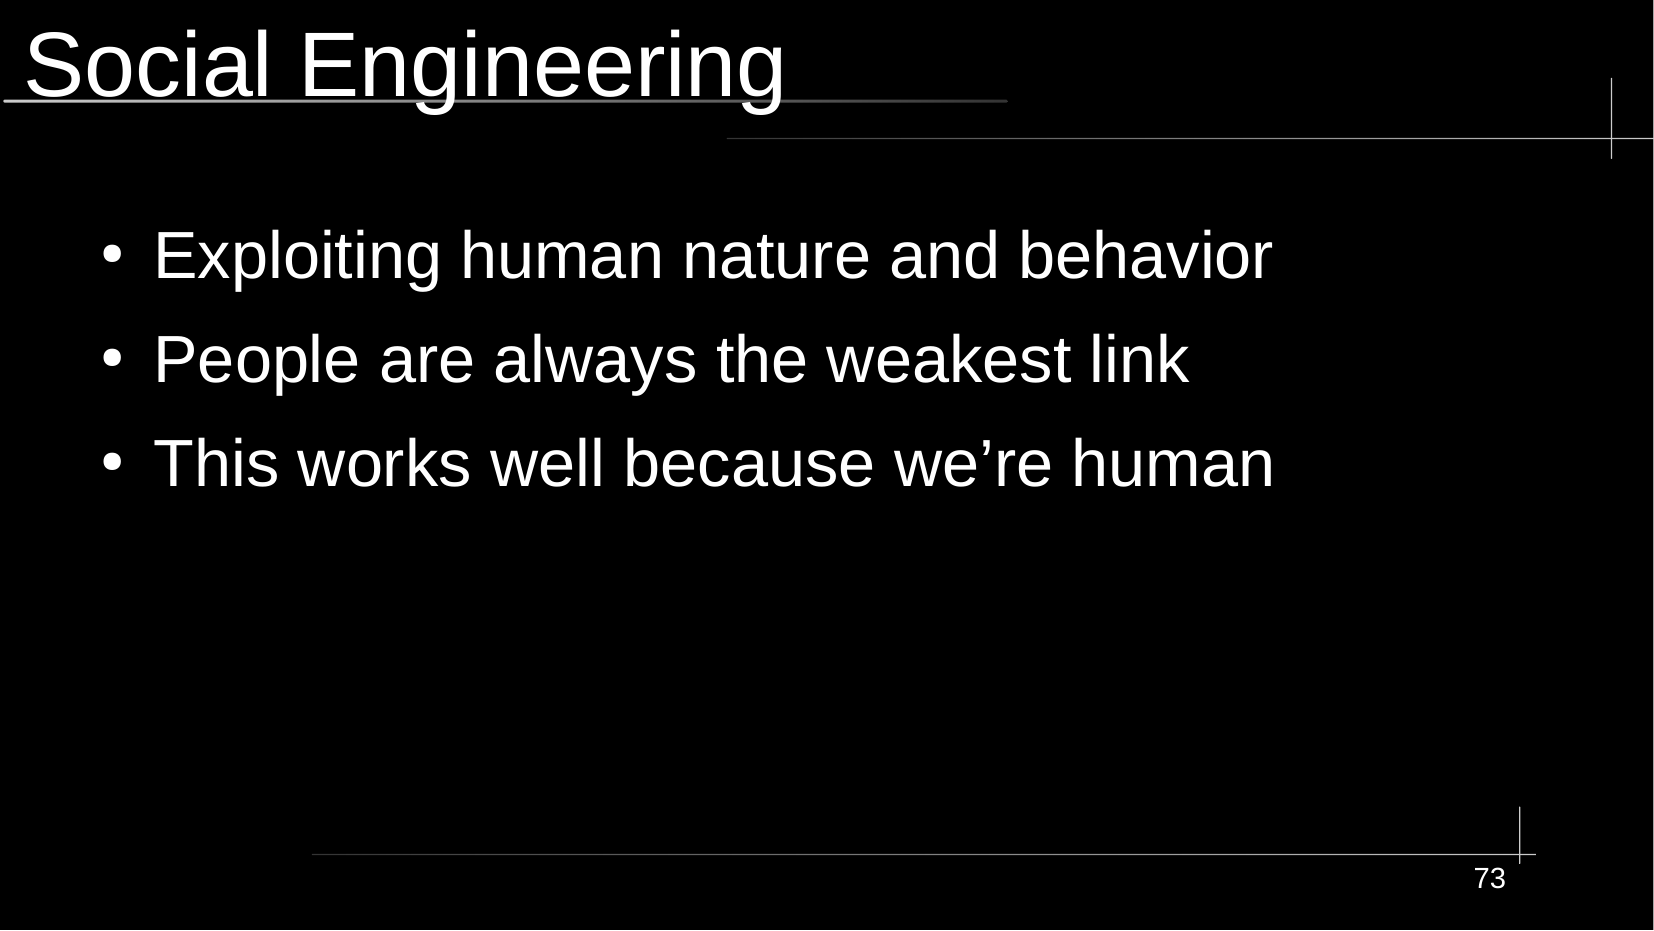

# Social Engineering
Exploiting human nature and behavior
People are always the weakest link
This works well because we’re human
73